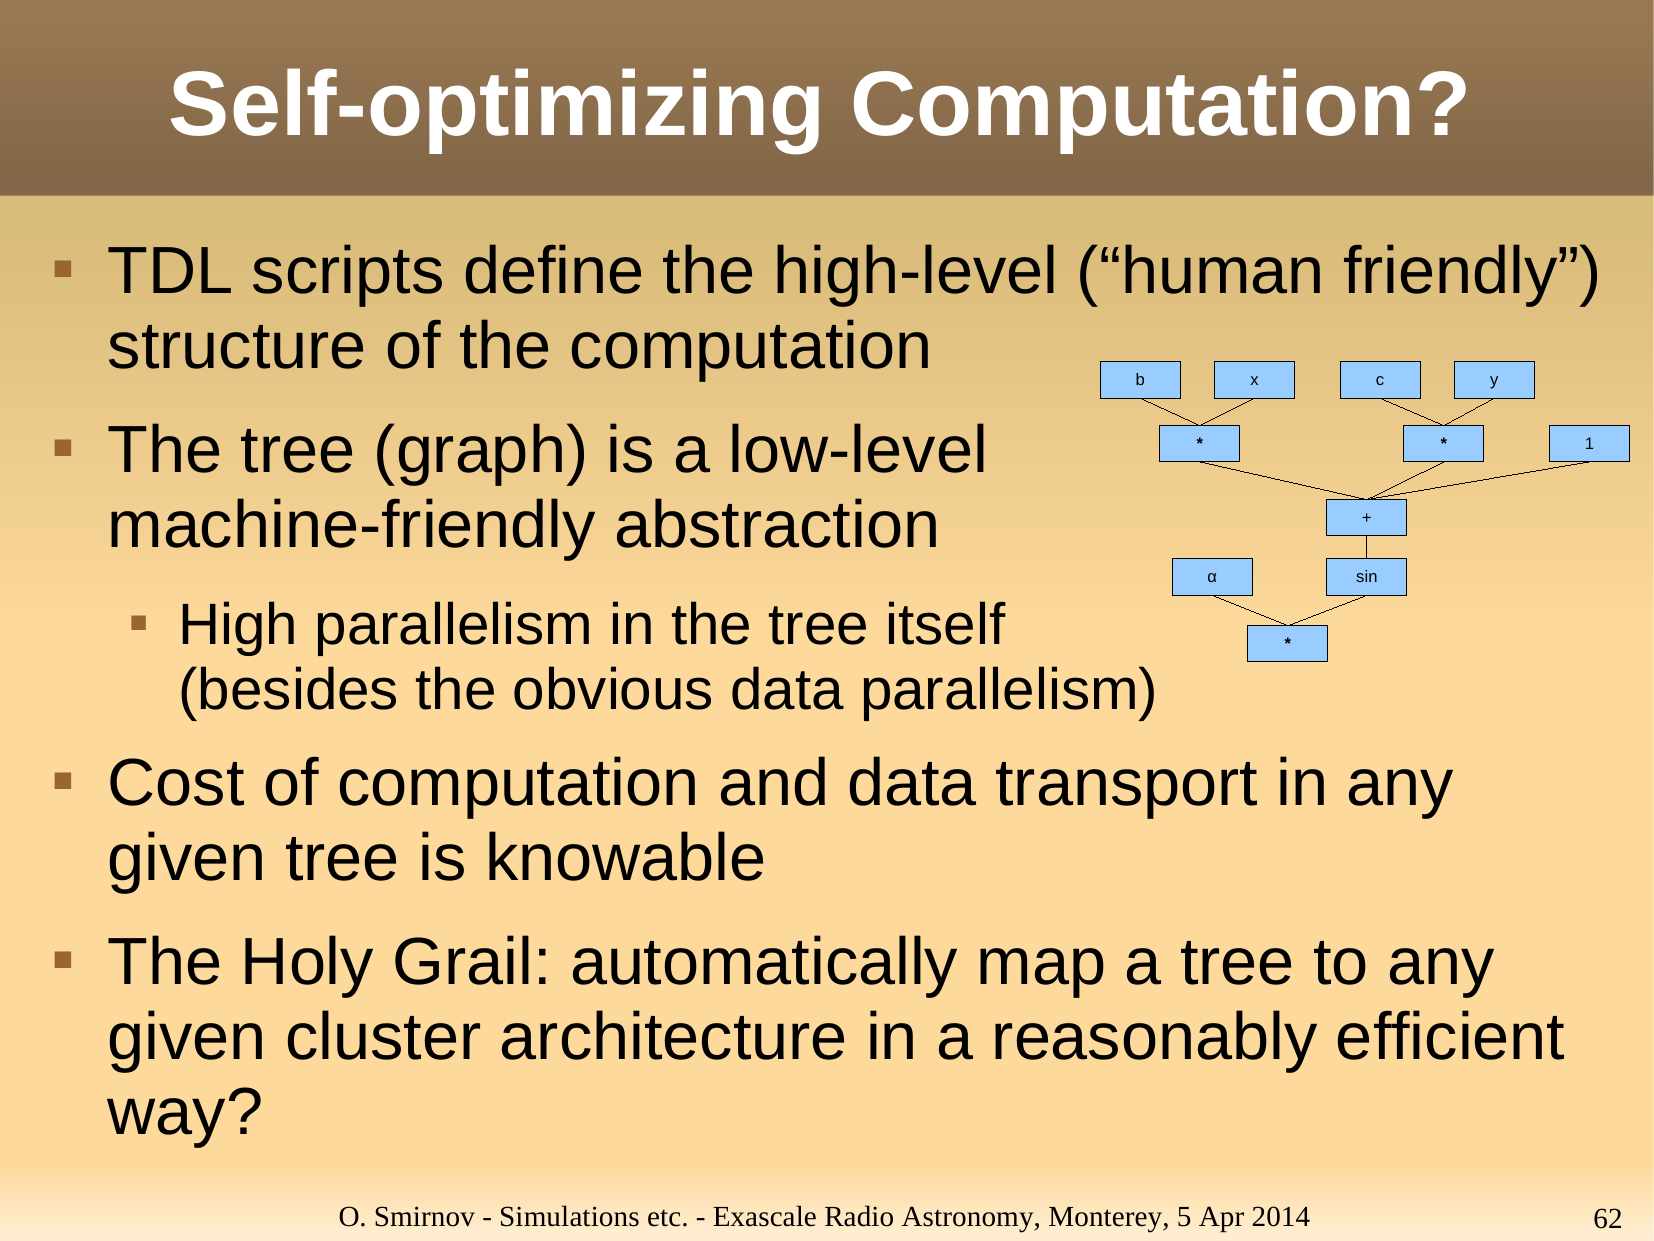

# Self-optimizing Computation?
TDL scripts define the high-level (“human friendly”)
structure of the computation
The tree (graph) is a low-level
machine-friendly abstraction
High parallelism in the tree itself
(besides the obvious data parallelism)
Cost of computation and data transport in any given tree is knowable
The Holy Grail: automatically map a tree to any given cluster architecture in a reasonably efficient way?
b
x
b
b
x
x
c
y
*
*
1
+
α
sin
*
O. Smirnov - Simulations etc. - Exascale Radio Astronomy, Monterey, 5 Apr 2014
62